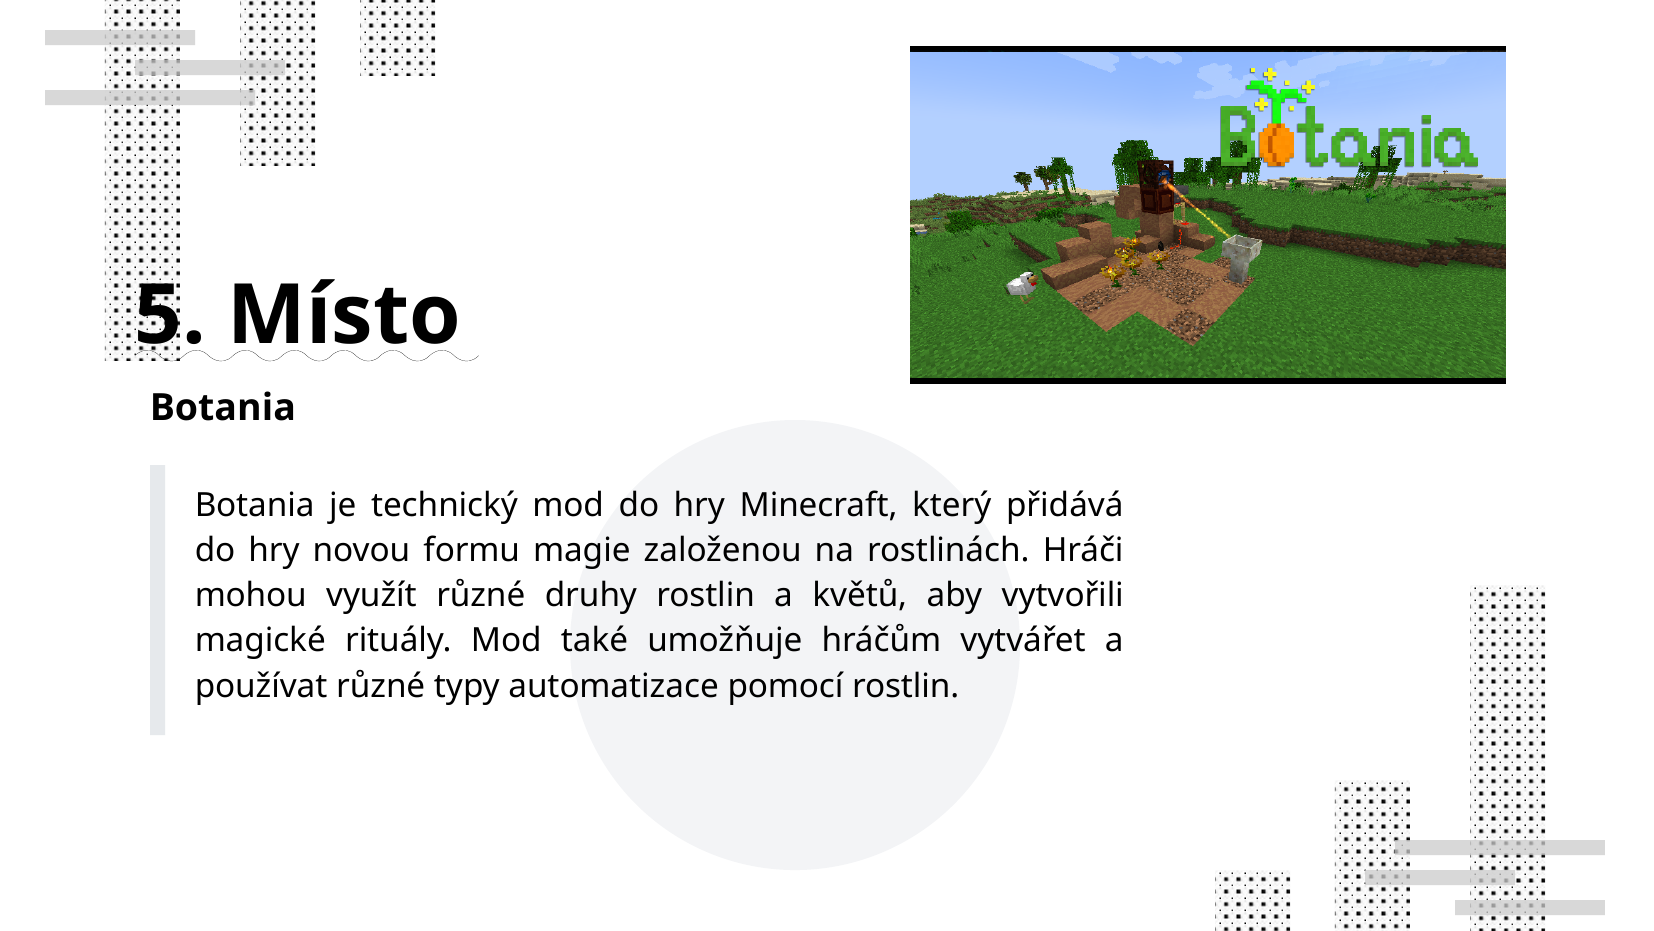

5. Místo
Botania
Botania je technický mod do hry Minecraft, který přidává do hry novou formu magie založenou na rostlinách. Hráči mohou využít různé druhy rostlin a květů, aby vytvořili magické rituály. Mod také umožňuje hráčům vytvářet a používat různé typy automatizace pomocí rostlin.